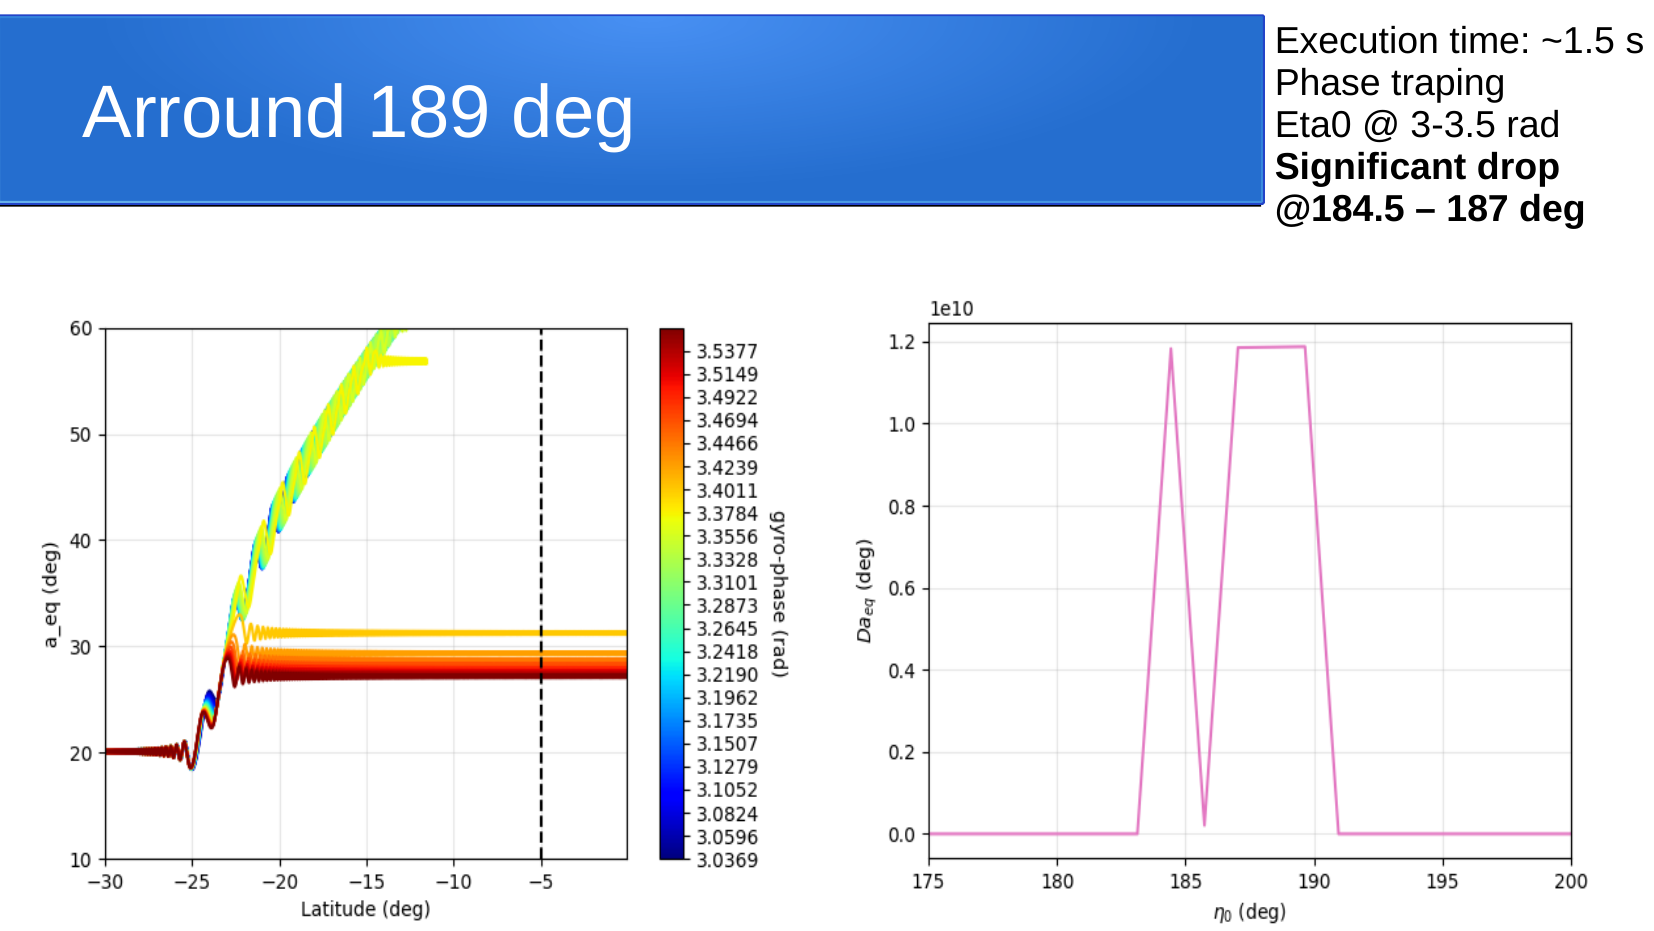

Execution time: ~1.5 s
Phase traping
Eta0 @ 3-3.5 rad
Significant drop
@184.5 – 187 deg
# Arround 189 deg